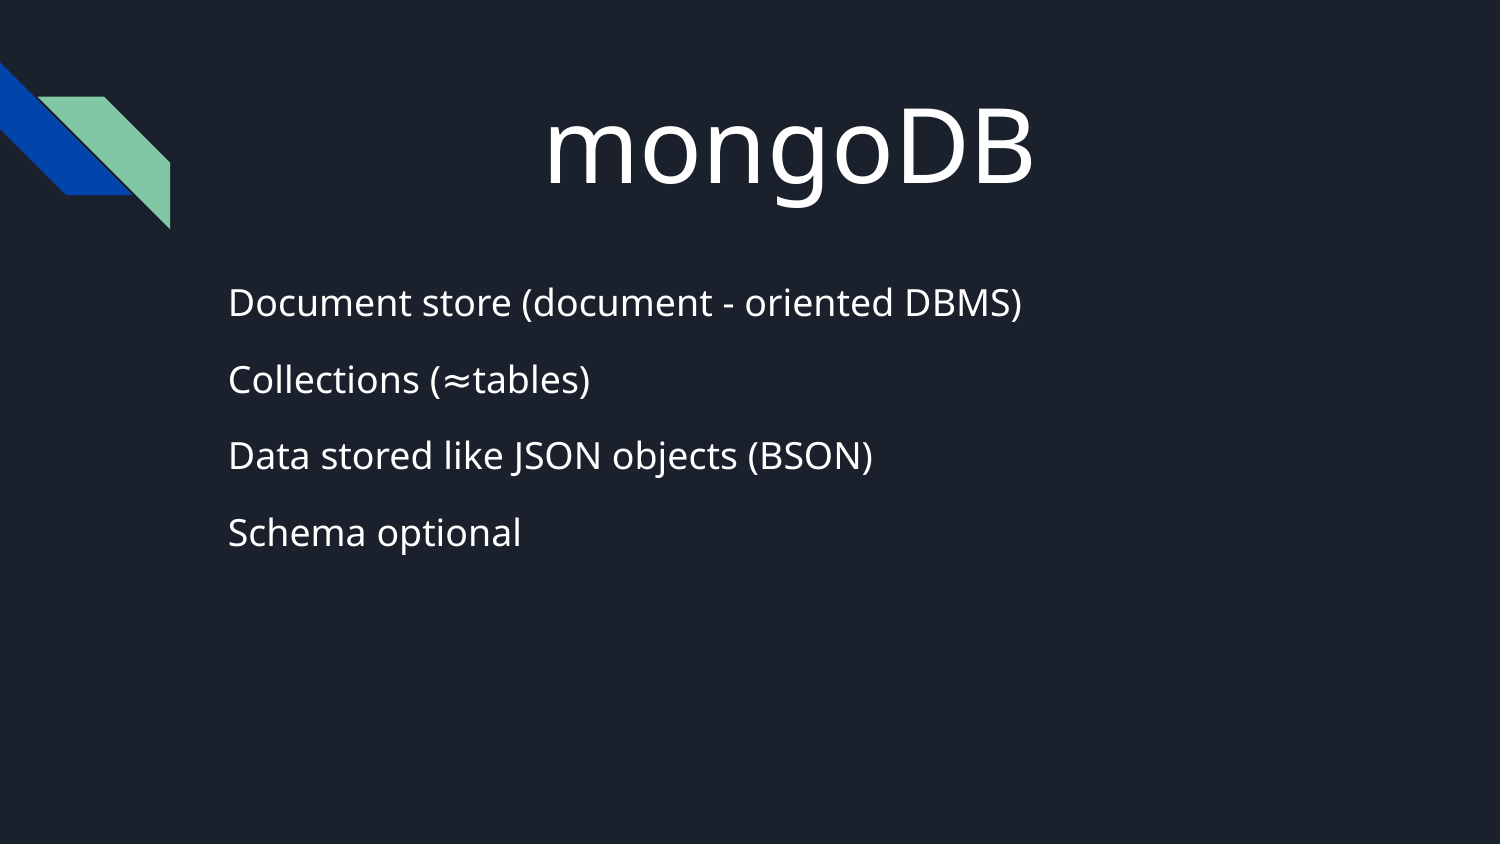

# mongoDB
Document store (document - oriented DBMS)
Collections (≈tables)
Data stored like JSON objects (BSON)
Schema optional